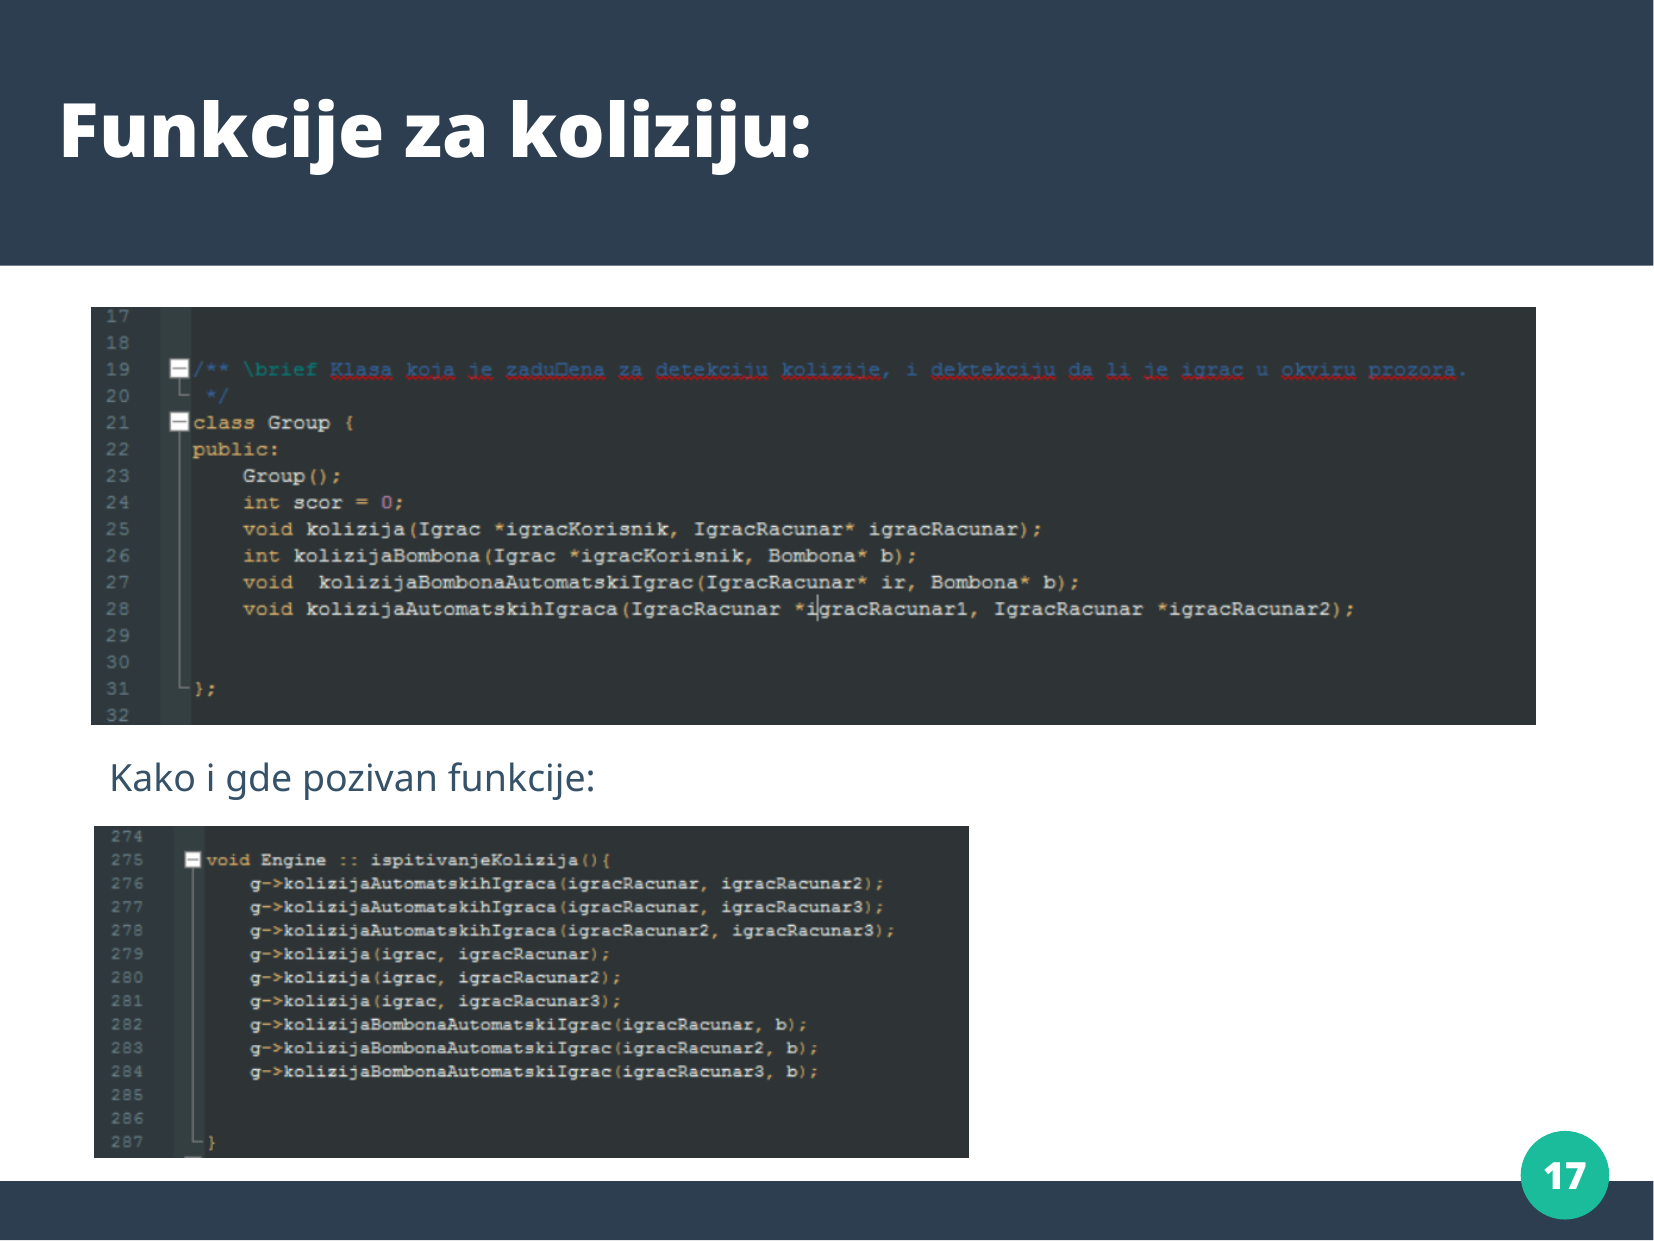

# Funkcije za koliziju:
Kako i gde pozivan funkcije:
17